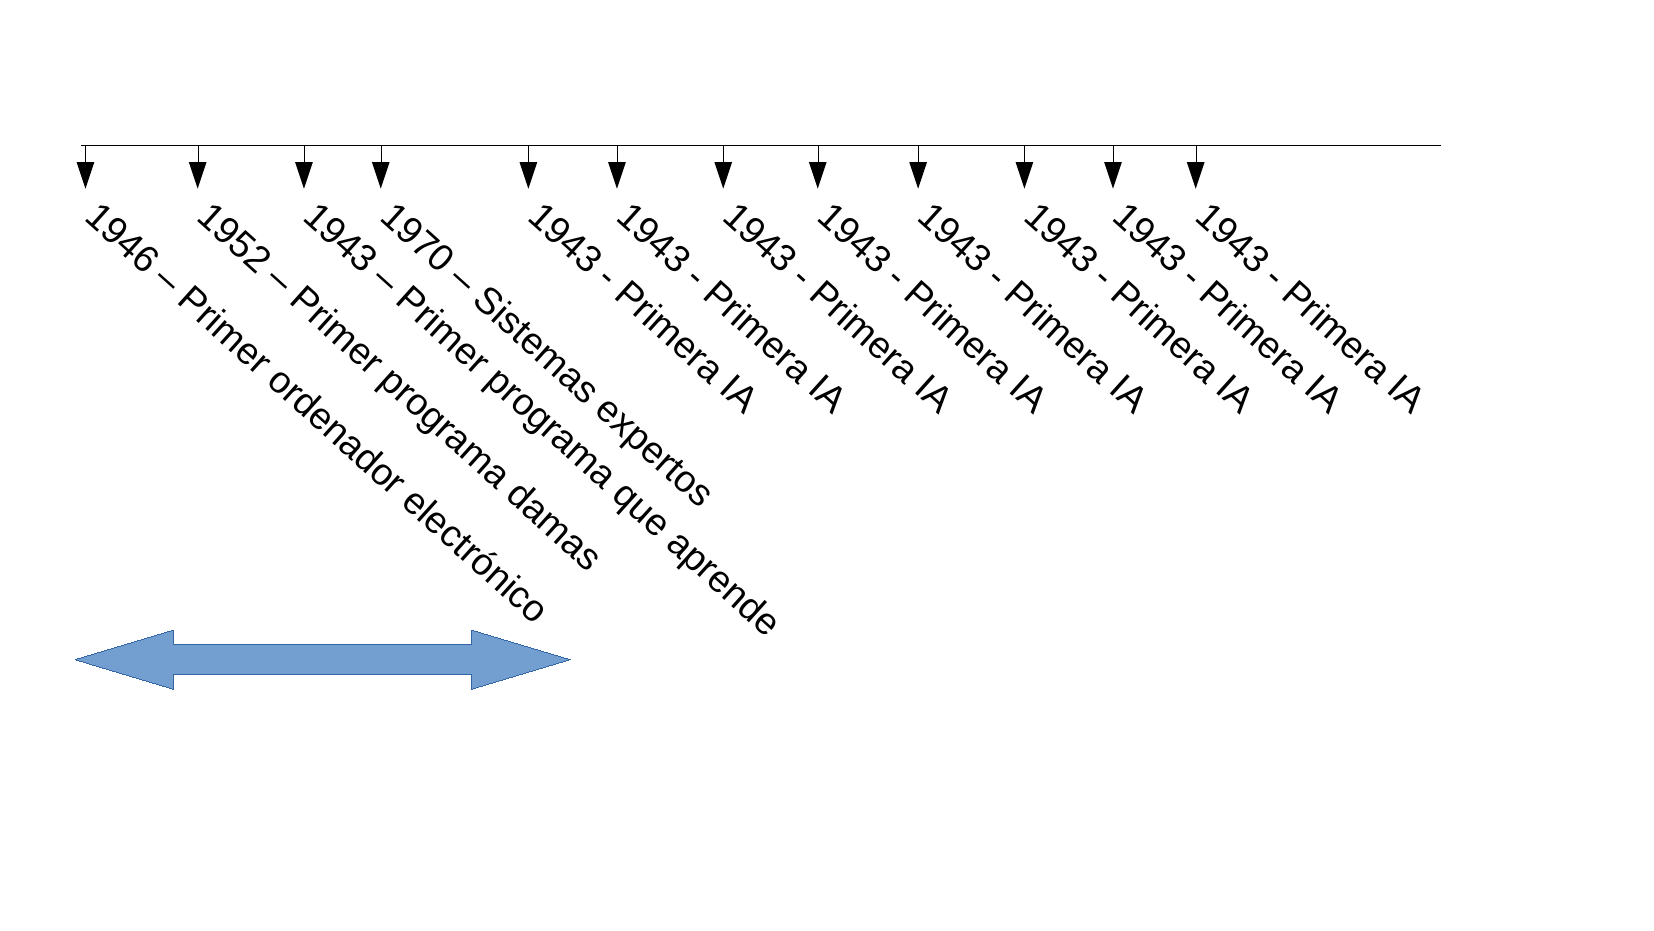

1970 – Sistemas expertos
1943 - Primera IA
1943 - Primera IA
1943 - Primera IA
1943 - Primera IA
1943 - Primera IA
1943 - Primera IA
1943 - Primera IA
1943 - Primera IA
1952 – Primer programa damas
1946 – Primer ordenador electrónico
1943 – Primer programa que aprende